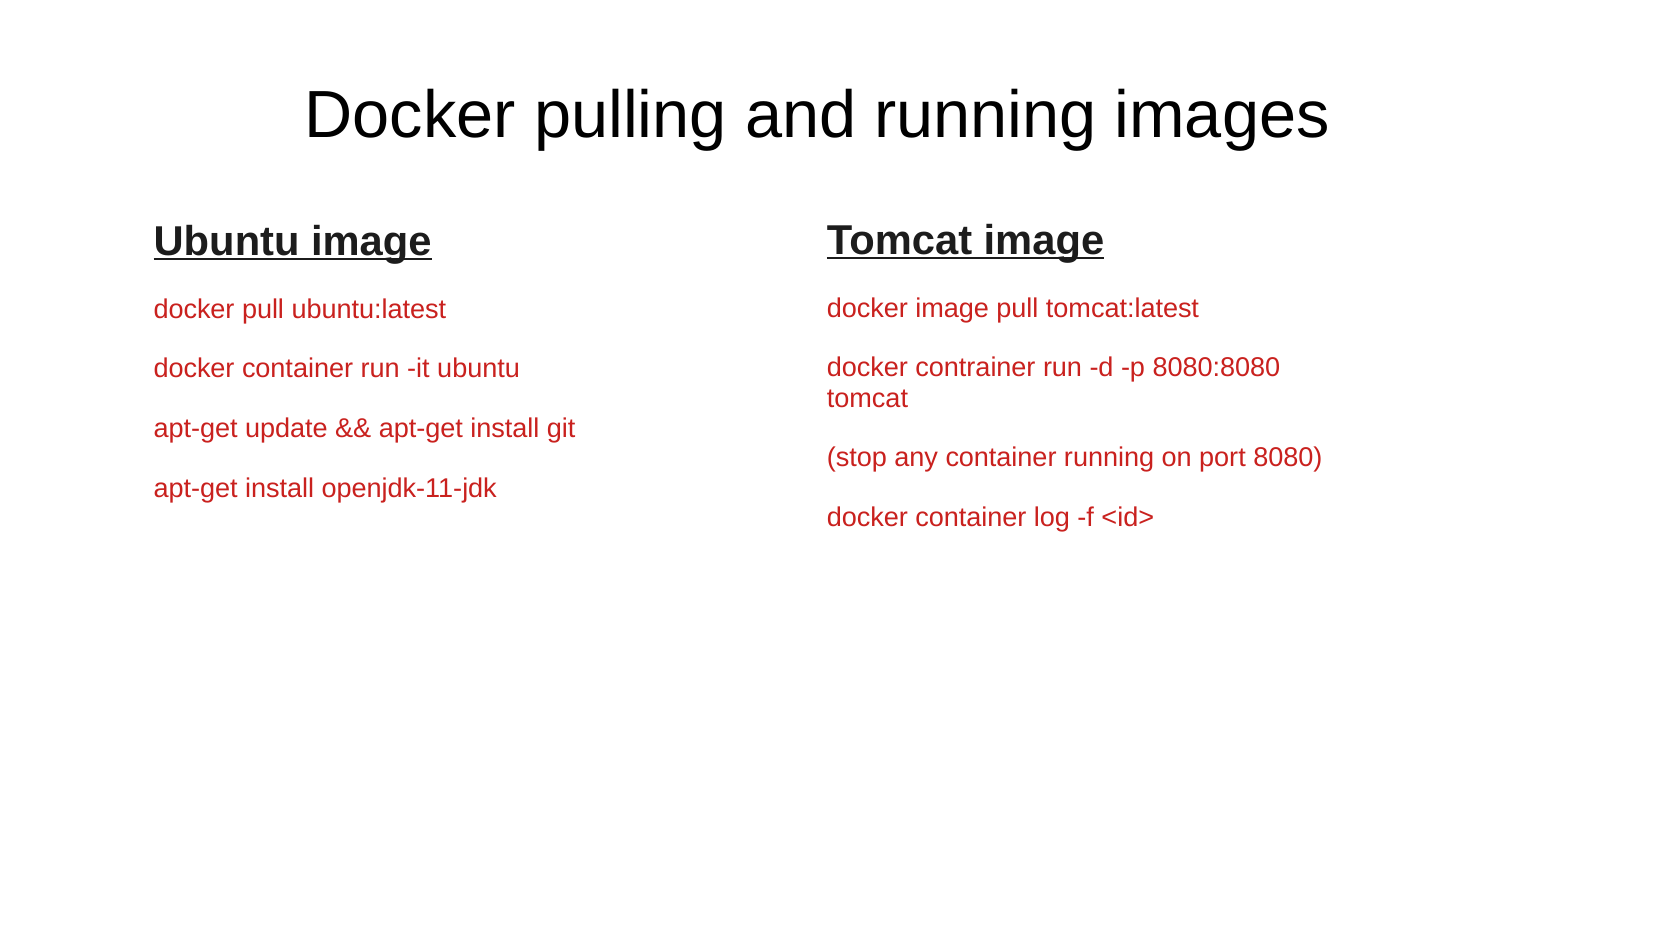

# Docker pulling and running images
Tomcat image
docker image pull tomcat:latest
docker contrainer run -d -p 8080:8080 tomcat
(stop any container running on port 8080)
docker container log -f <id>
Ubuntu image
docker pull ubuntu:latest
docker container run -it ubuntu
apt-get update && apt-get install git
apt-get install openjdk-11-jdk